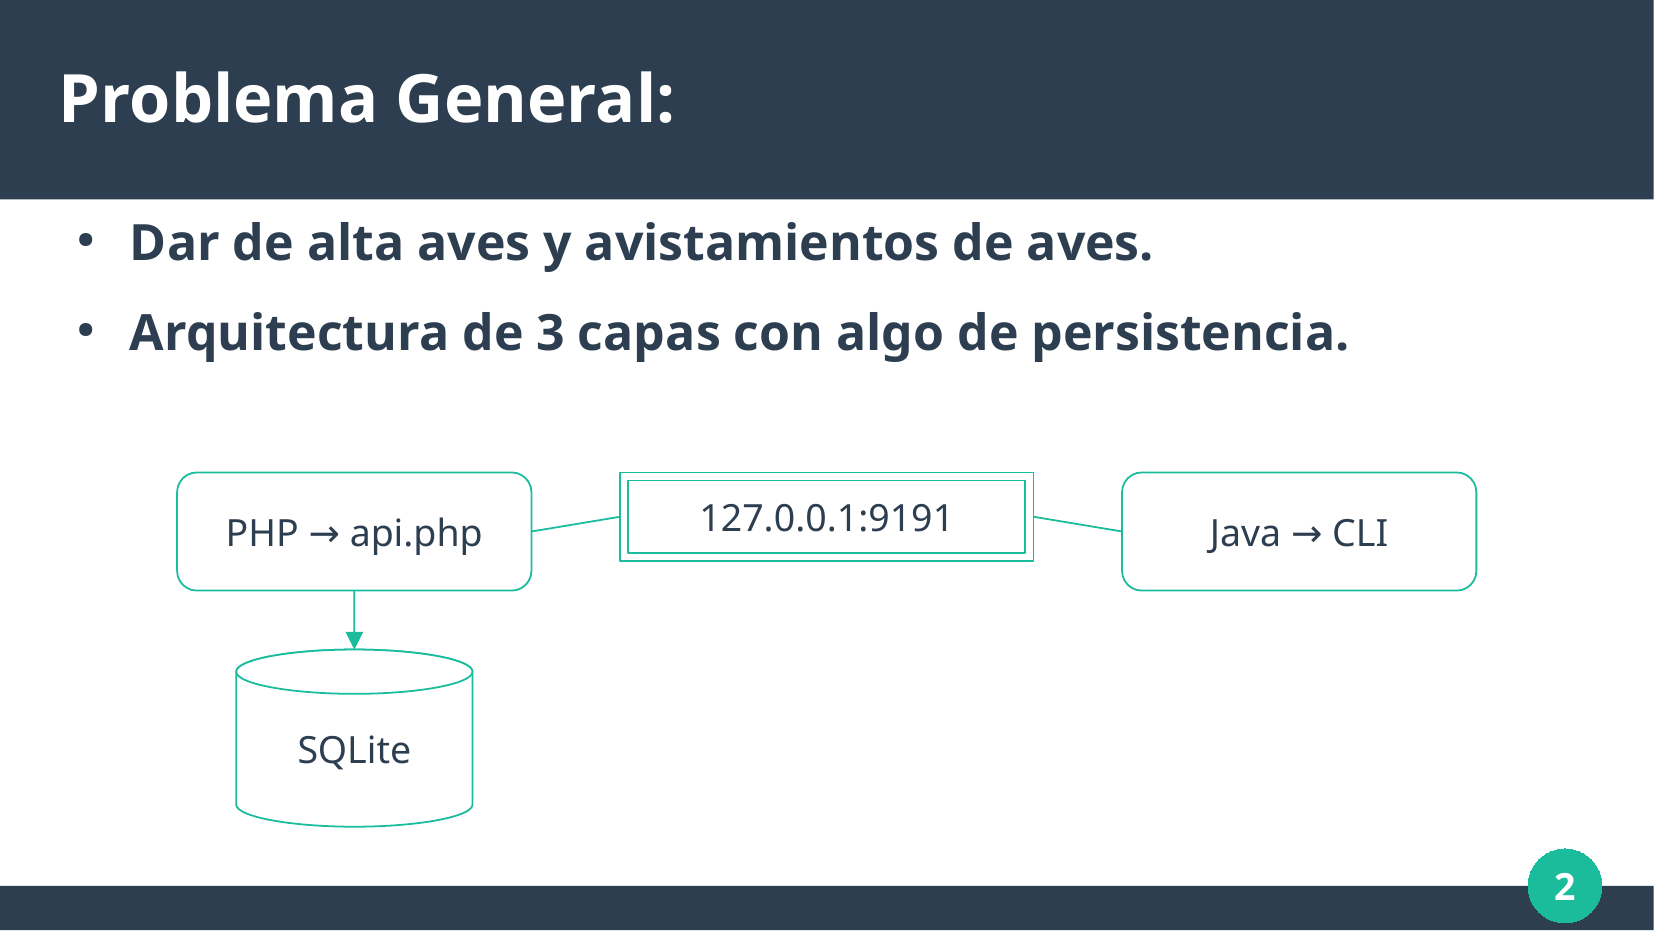

# Problema General:
Dar de alta aves y avistamientos de aves.
Arquitectura de 3 capas con algo de persistencia.
PHP → api.php
127.0.0.1:9191
Java → CLI
SQLite
2